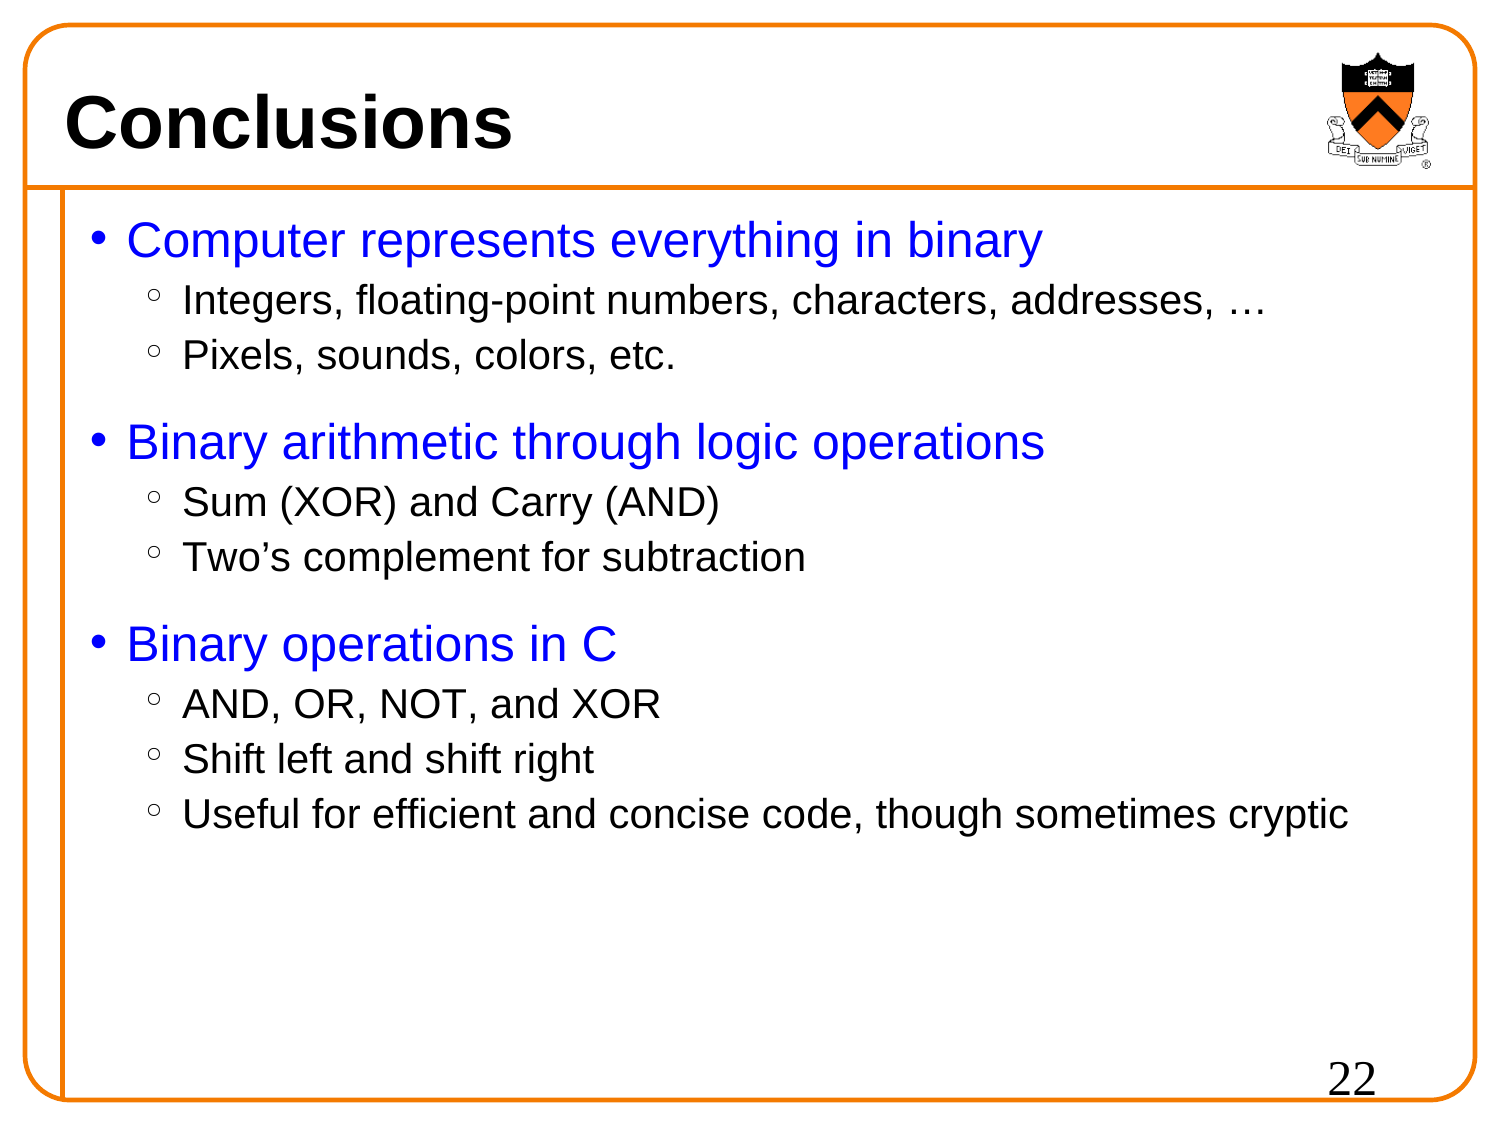

# Conclusions
Computer represents everything in binary
Integers, floating-point numbers, characters, addresses, …
Pixels, sounds, colors, etc.
Binary arithmetic through logic operations
Sum (XOR) and Carry (AND)
Two’s complement for subtraction
Binary operations in C
AND, OR, NOT, and XOR
Shift left and shift right
Useful for efficient and concise code, though sometimes cryptic
22